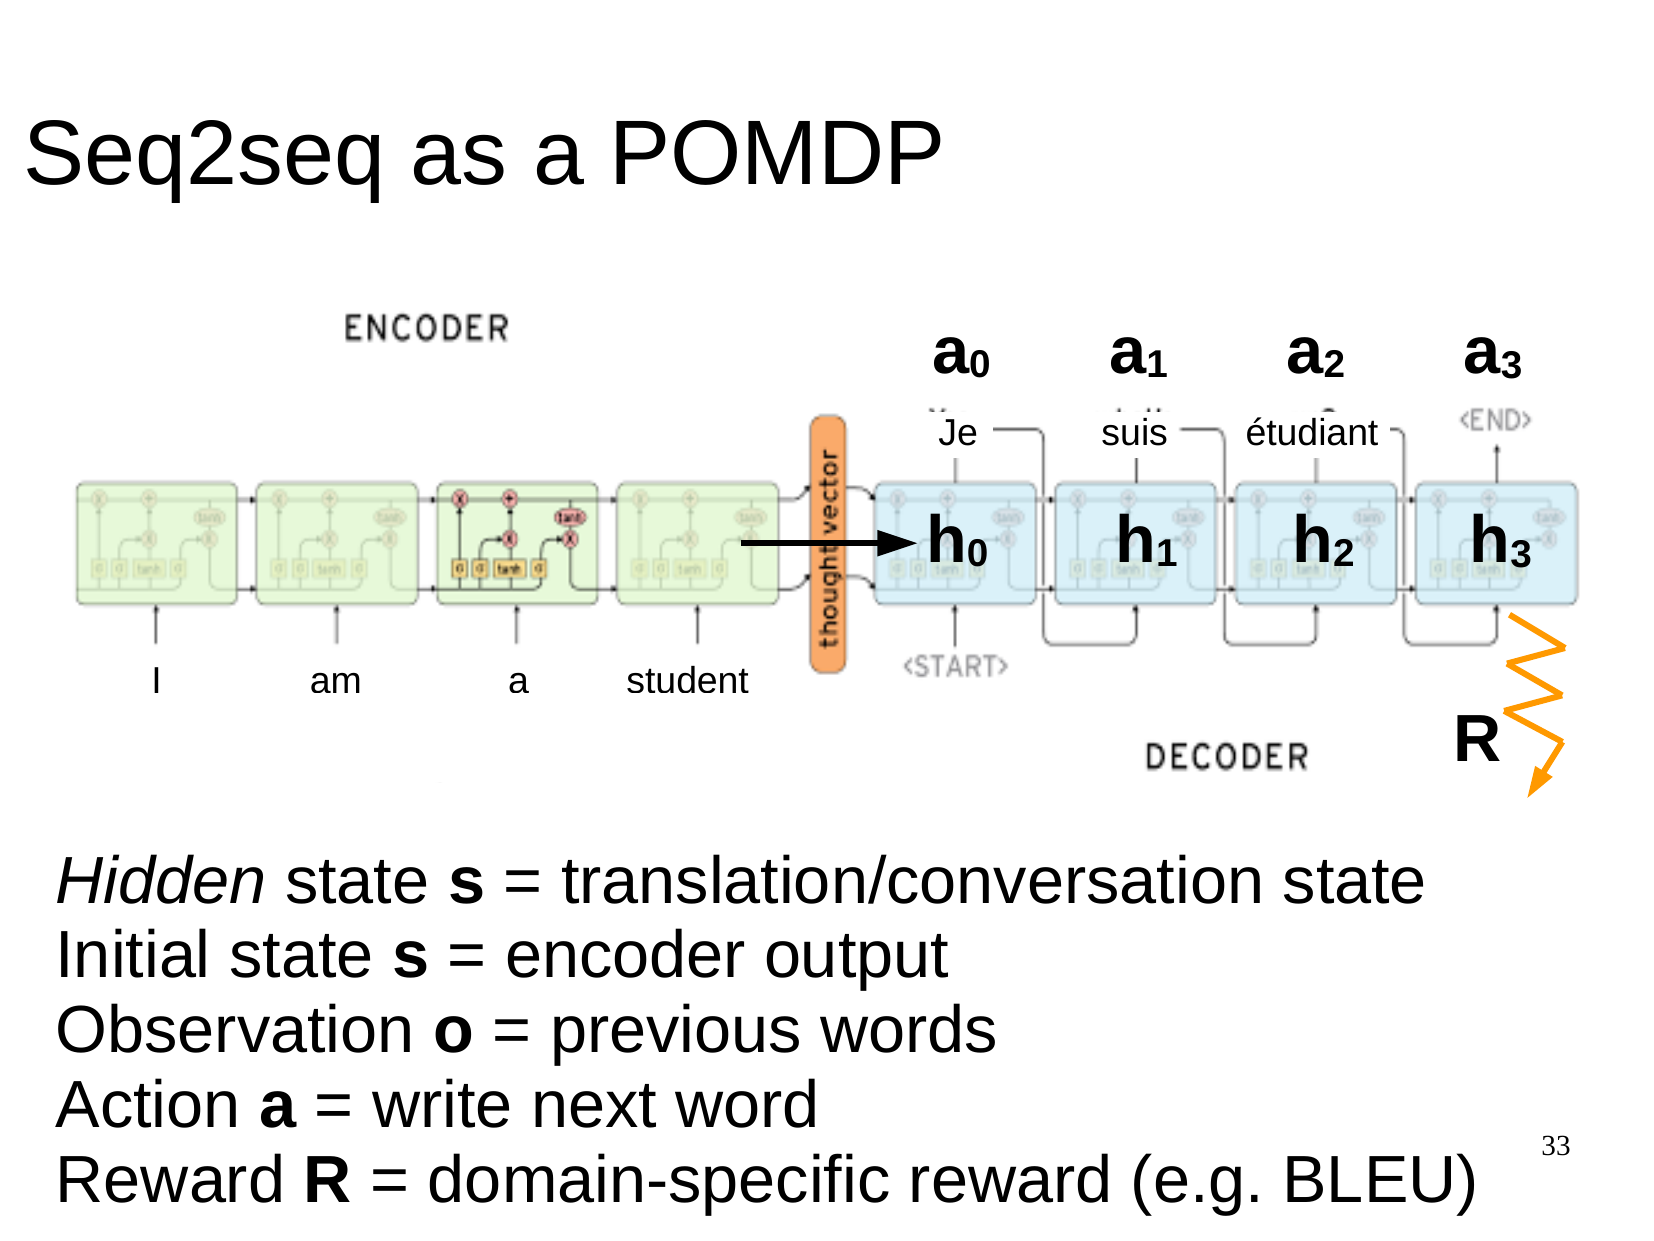

# Seq2seq as a POMDP
a0
a1
a2
a3
Je
suis
étudiant
h0
h1
h2
h3
I
am
a
student
R
Hidden state s = translation/conversation state
Initial state s = encoder output
Observation o = previous words
Action a = write next word
Reward R = domain-specific reward (e.g. BLEU)
33